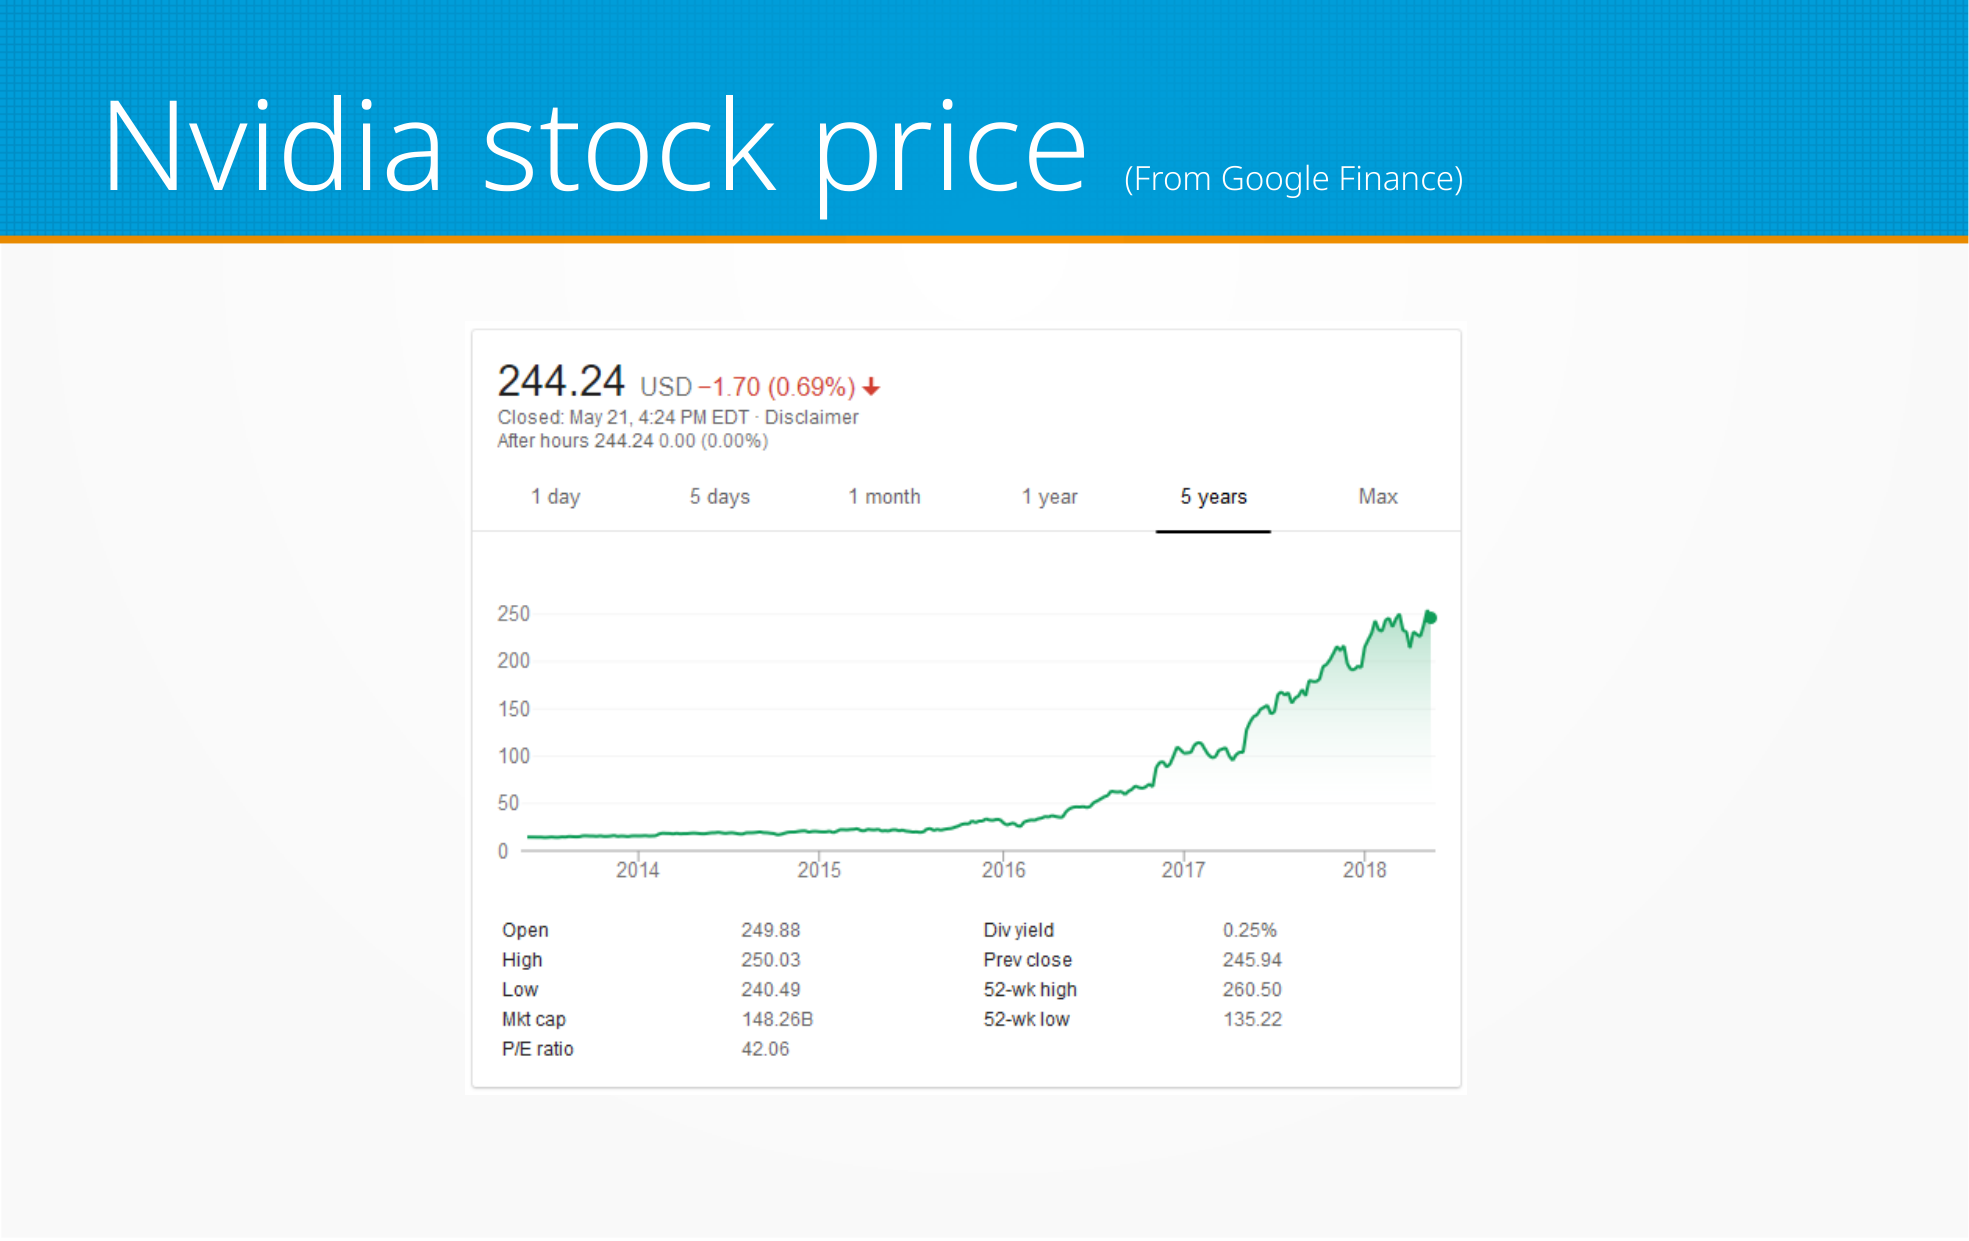

# Nvidia stock price (From Google Finance)